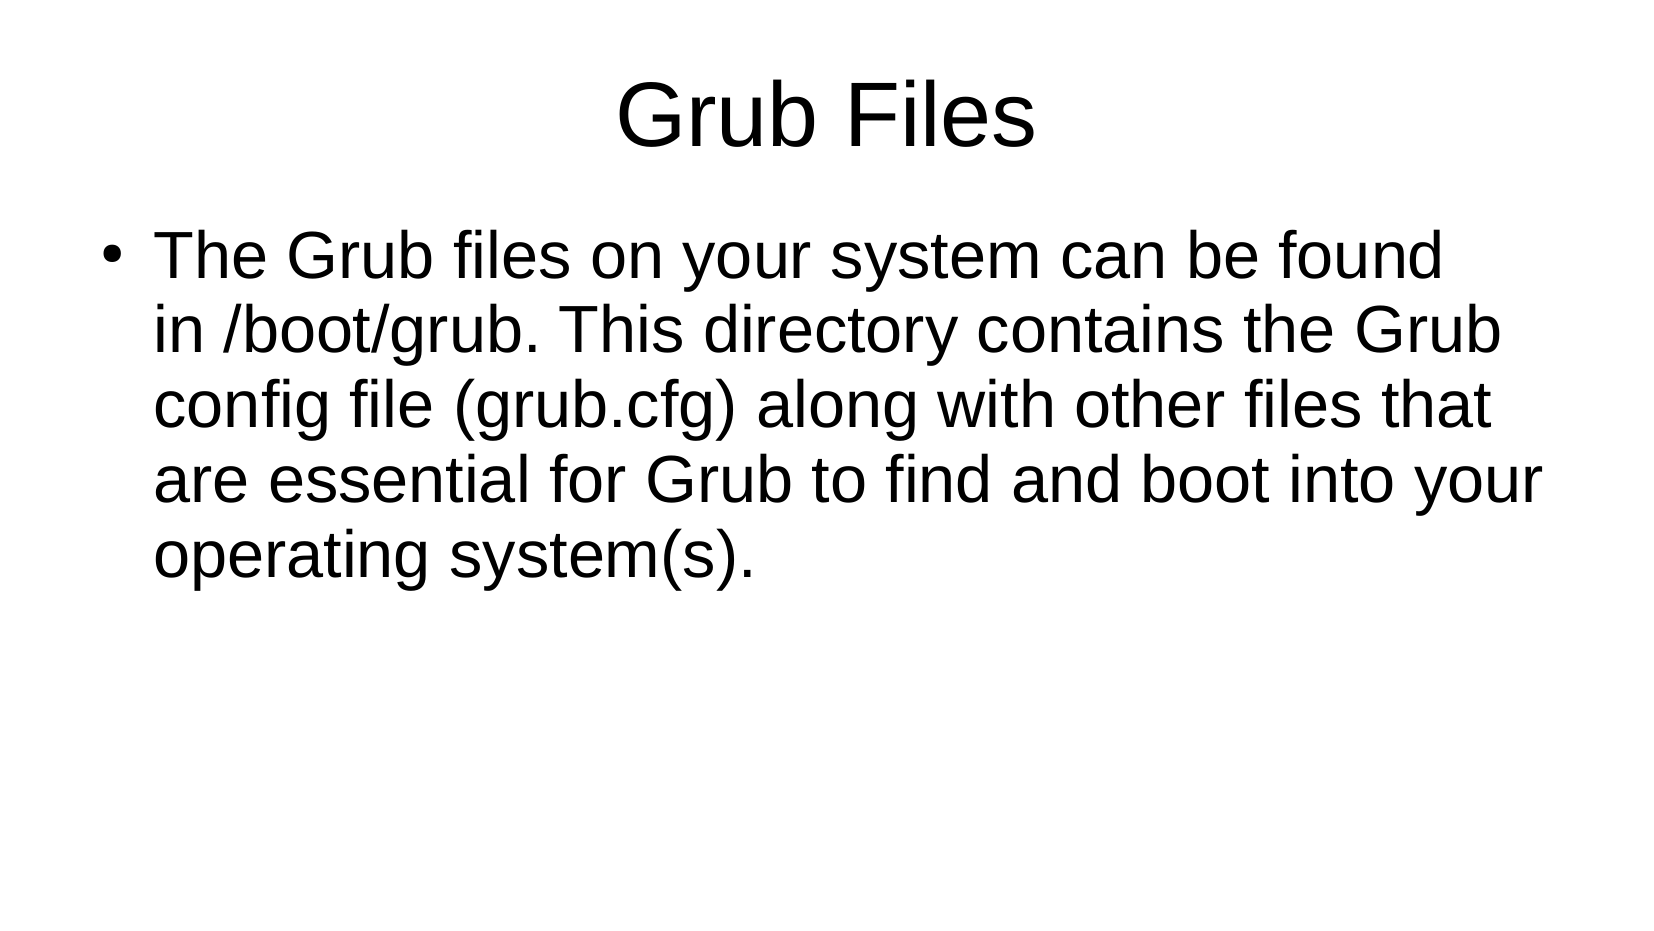

# Grub Files
The Grub files on your system can be found in /boot/grub. This directory contains the Grub config file (grub.cfg) along with other files that are essential for Grub to find and boot into your operating system(s).